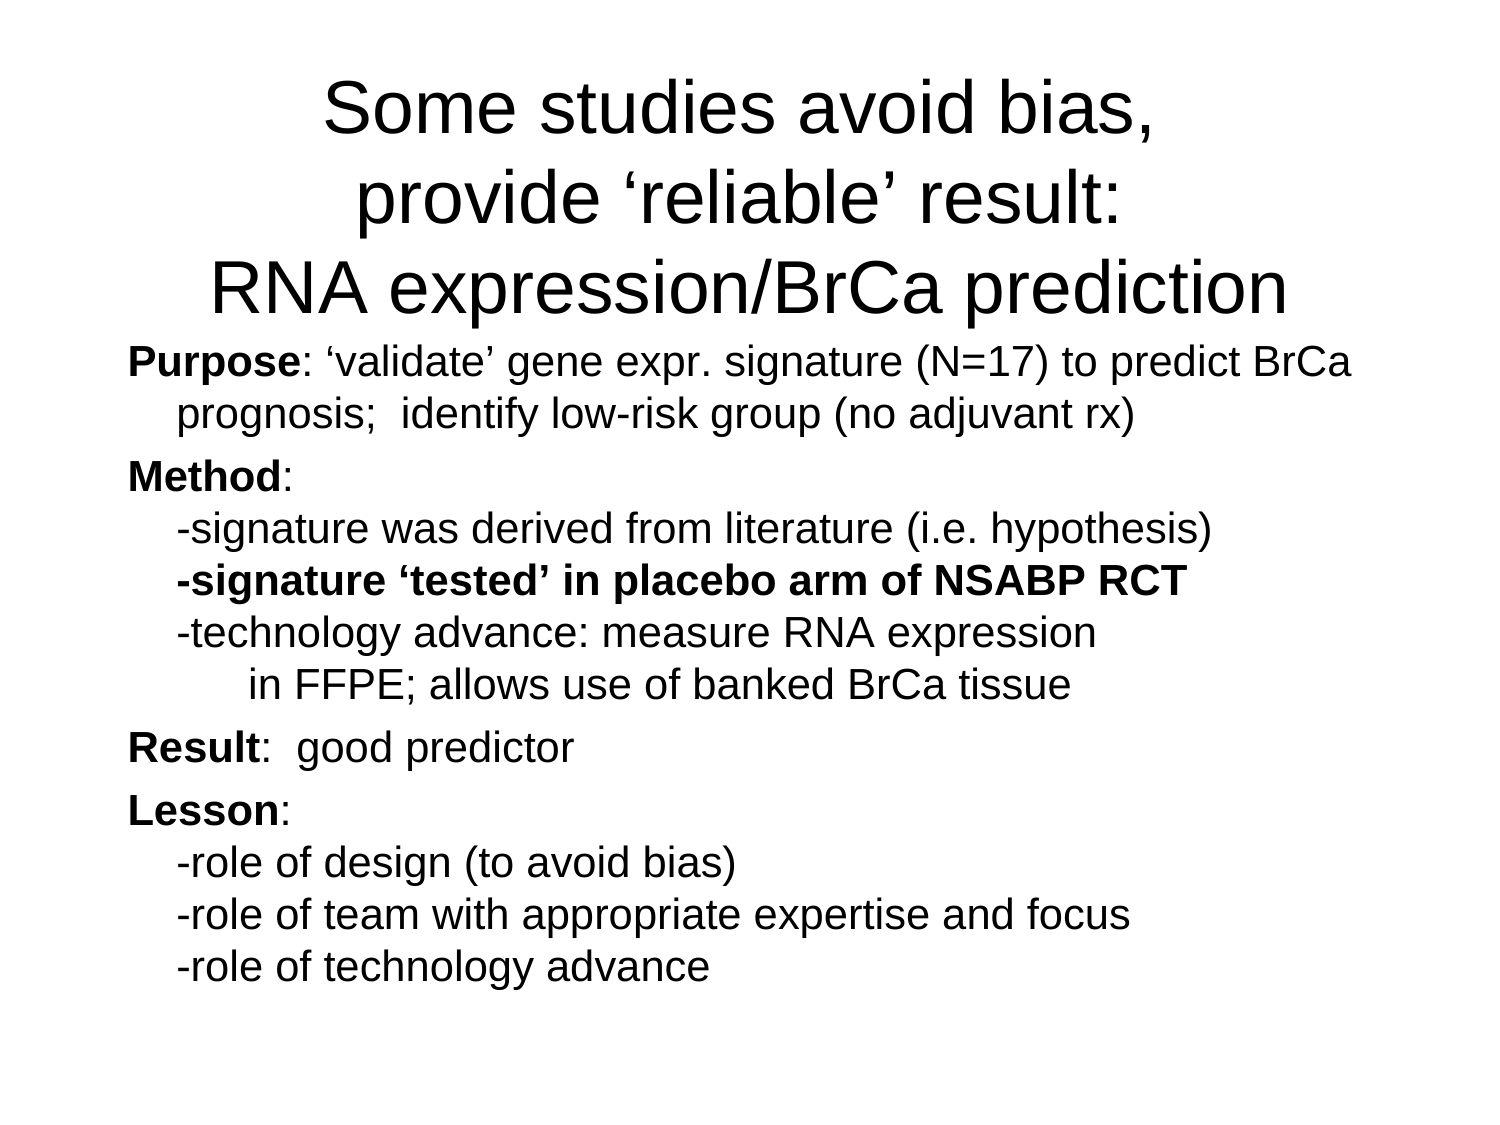

# Some studies avoid bias, provide ‘reliable’ result: RNA expression/BrCa prediction
Purpose: ‘validate’ gene expr. signature (N=17) to predict BrCa prognosis; identify low-risk group (no adjuvant rx)
Method:
-signature was derived from literature (i.e. hypothesis)
-signature ‘tested’ in placebo arm of NSABP RCT
-technology advance: measure RNA expression
 in FFPE; allows use of banked BrCa tissue
Result: good predictor
Lesson:
-role of design (to avoid bias)
-role of team with appropriate expertise and focus
-role of technology advance